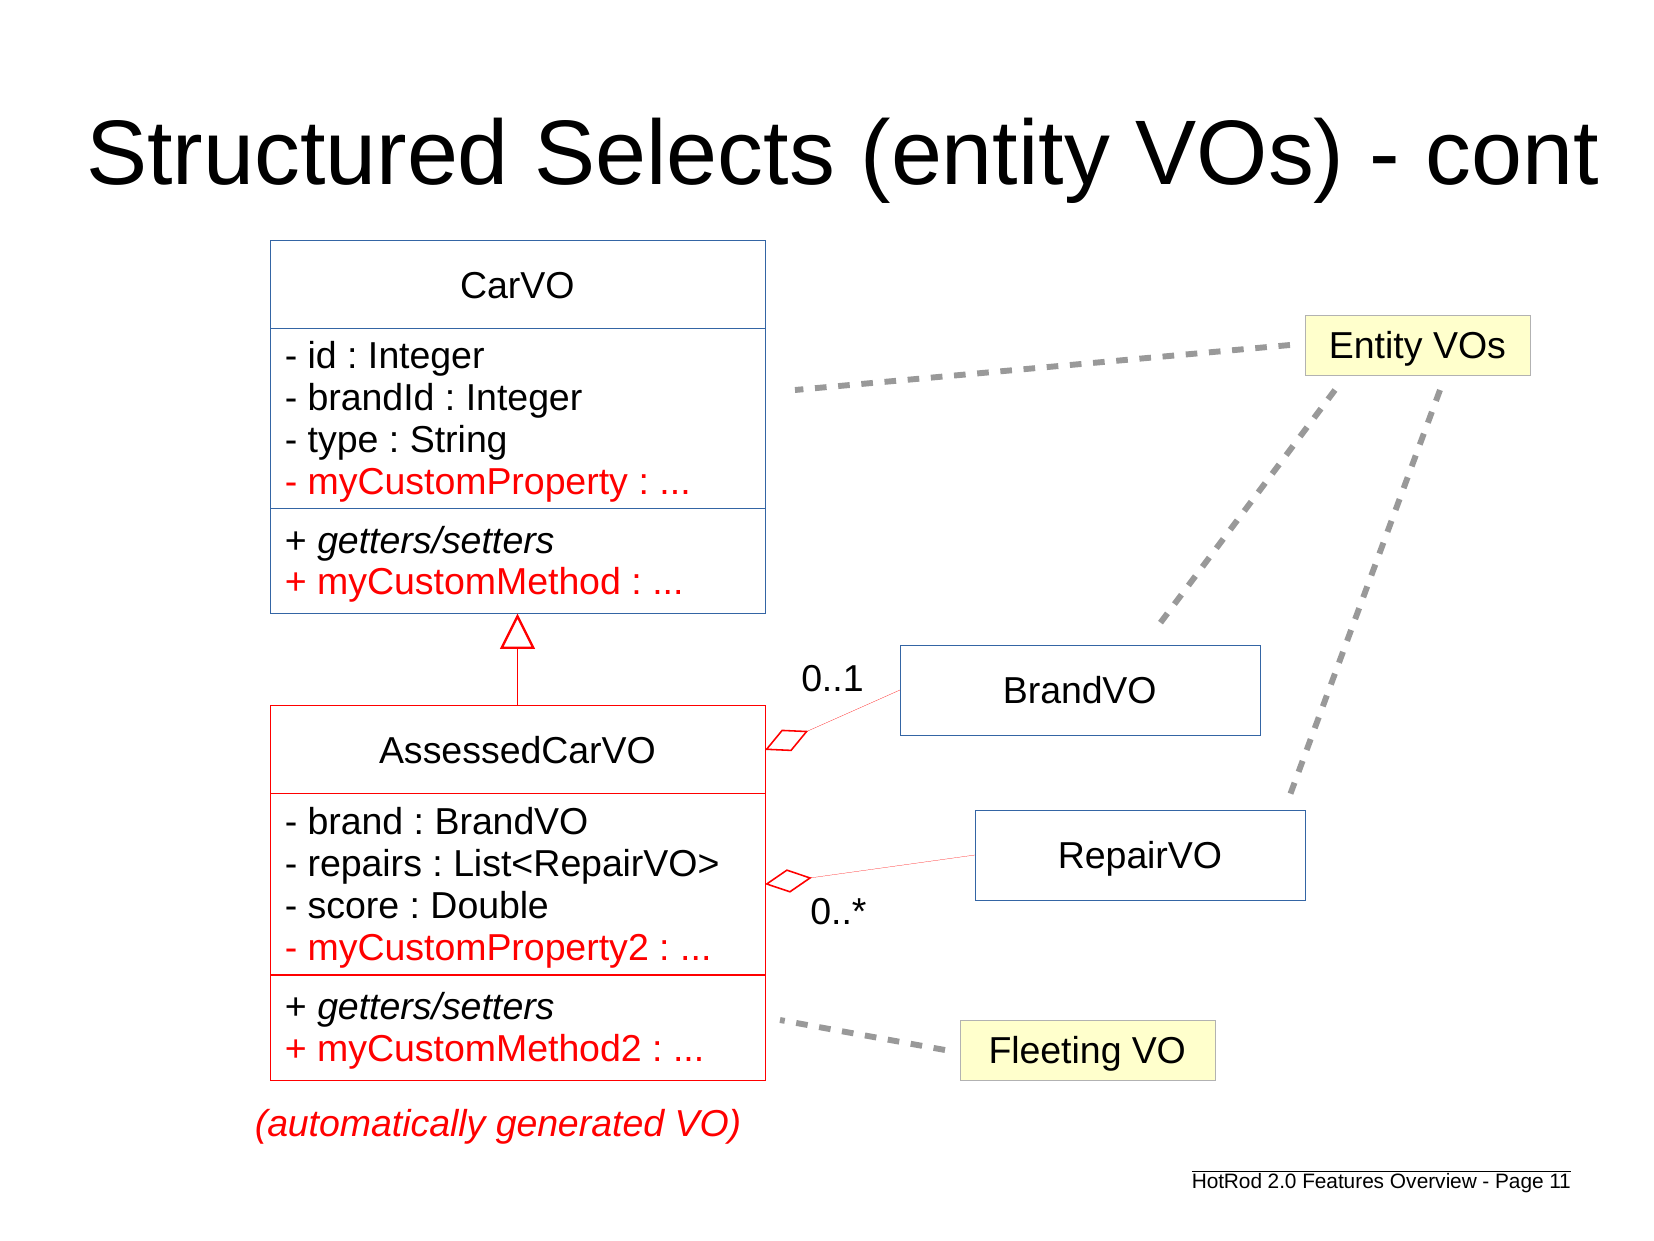

# Structured Selects (entity VOs) - cont
CarVO
Entity VOs
- id : Integer
- brandId : Integer
- type : String
- myCustomProperty : ...
+ getters/setters
+ myCustomMethod : ...
BrandVO
AssessedCarVO
- brand : BrandVO
- repairs : List<RepairVO>
- score : Double
- myCustomProperty2 : ...
RepairVO
+ getters/setters
+ myCustomMethod2 : ...
Fleeting VO
(automatically generated VO)
11